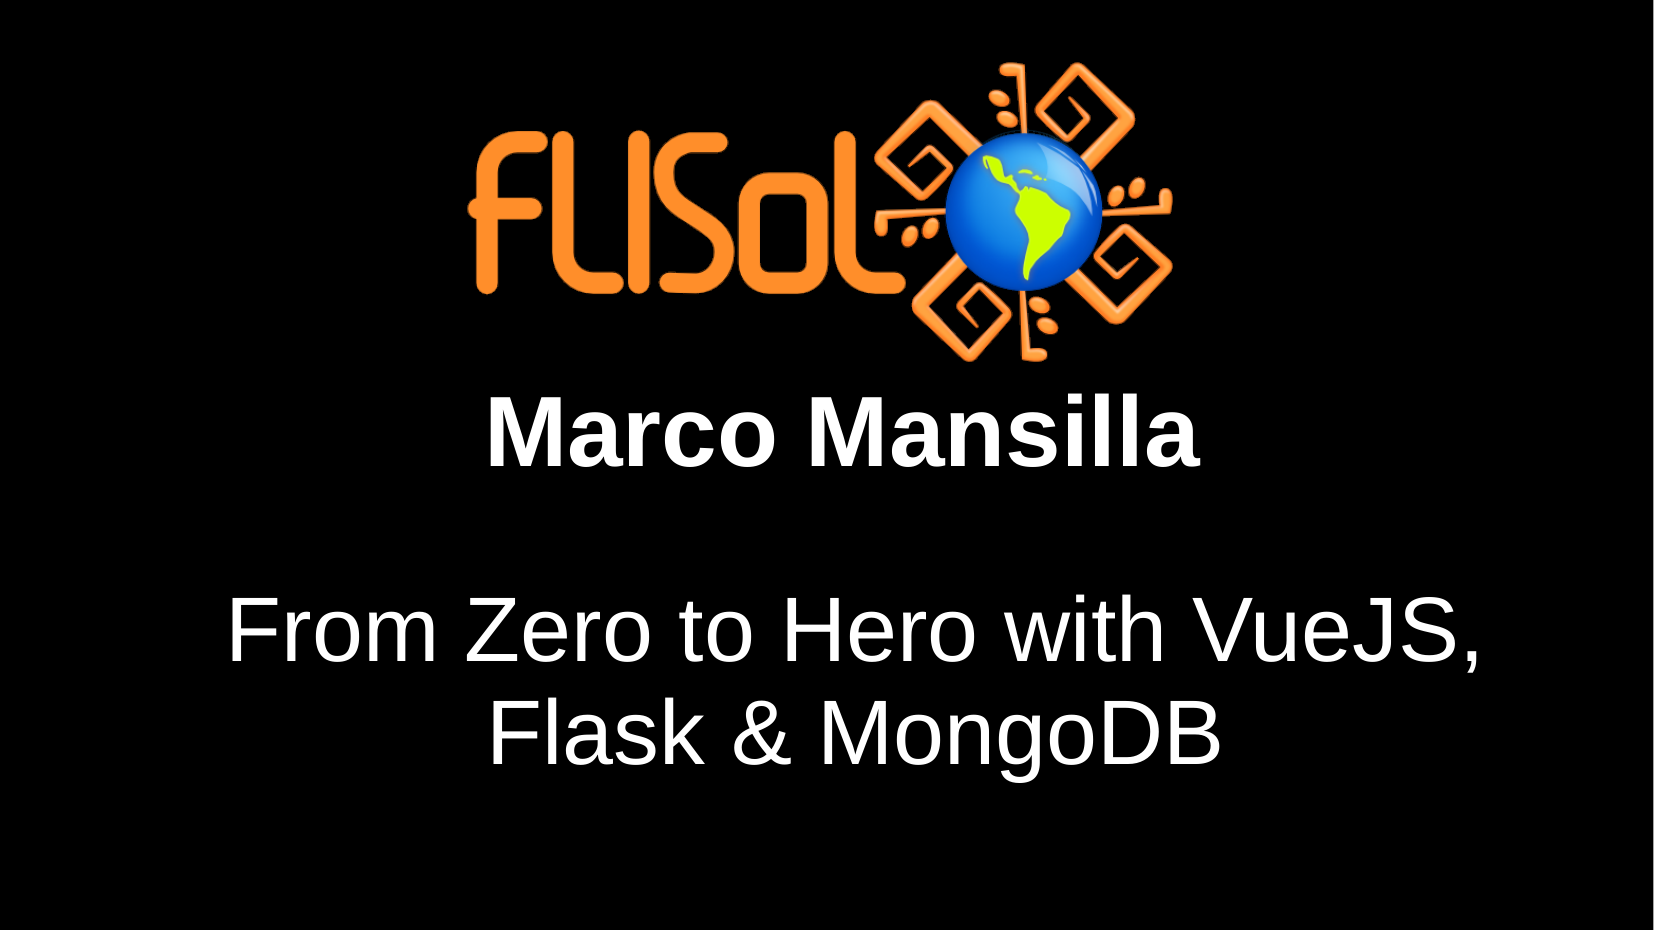

Marco Mansilla
# From Zero to Hero with VueJS, Flask & MongoDB